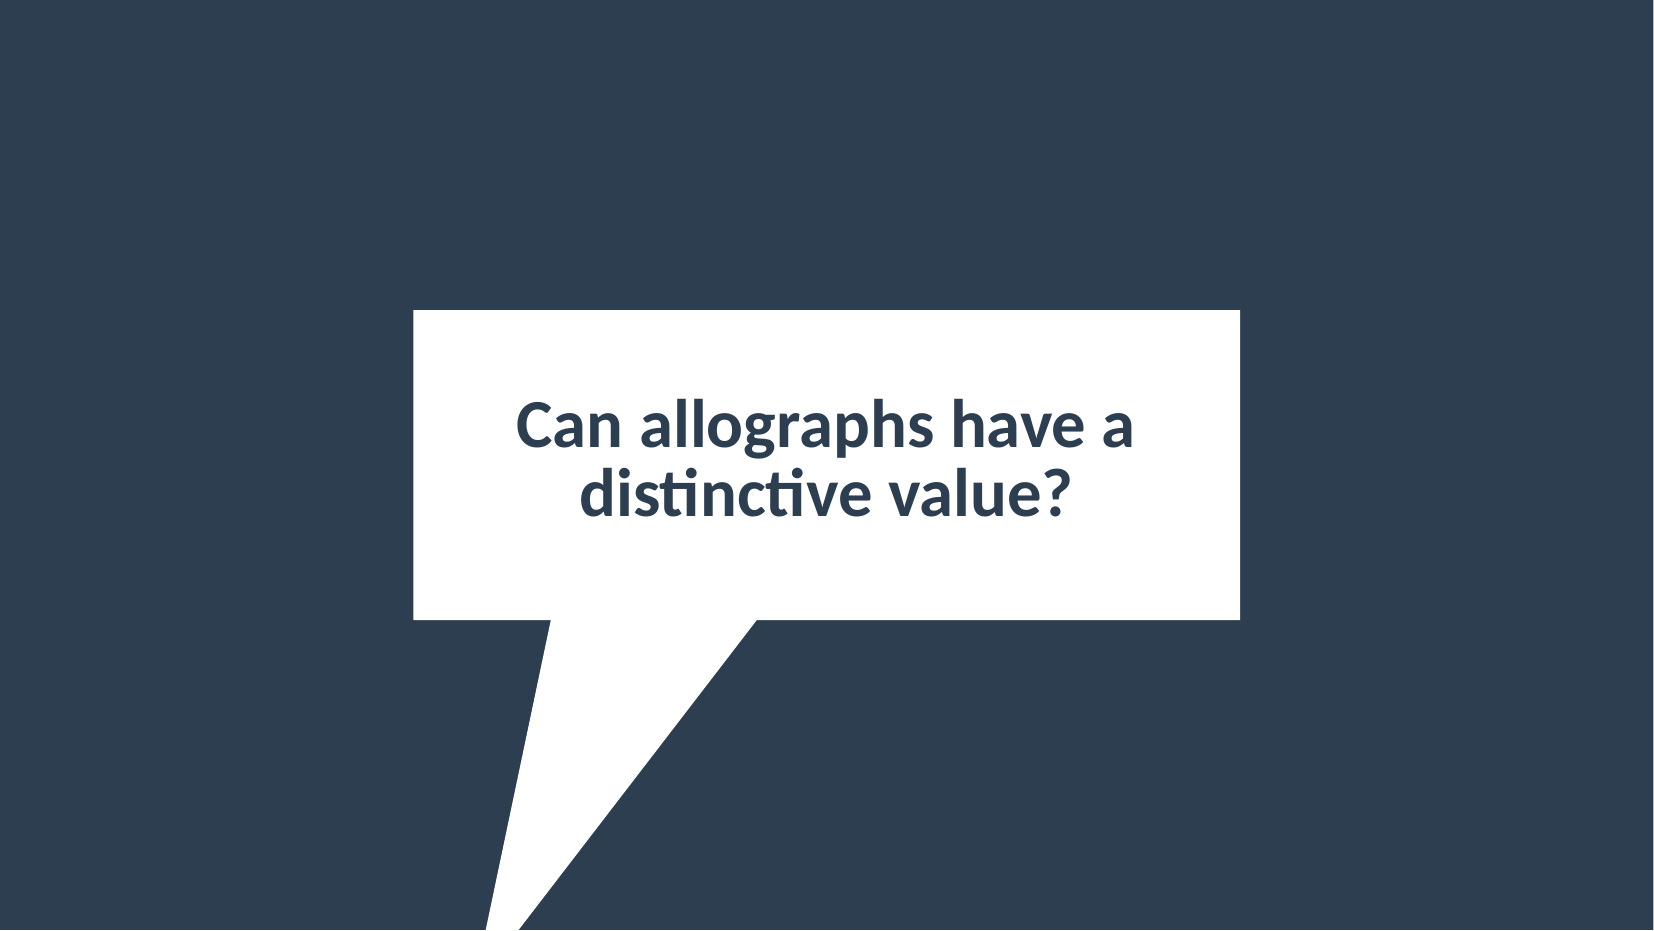

# Can allographs have a distinctive value?